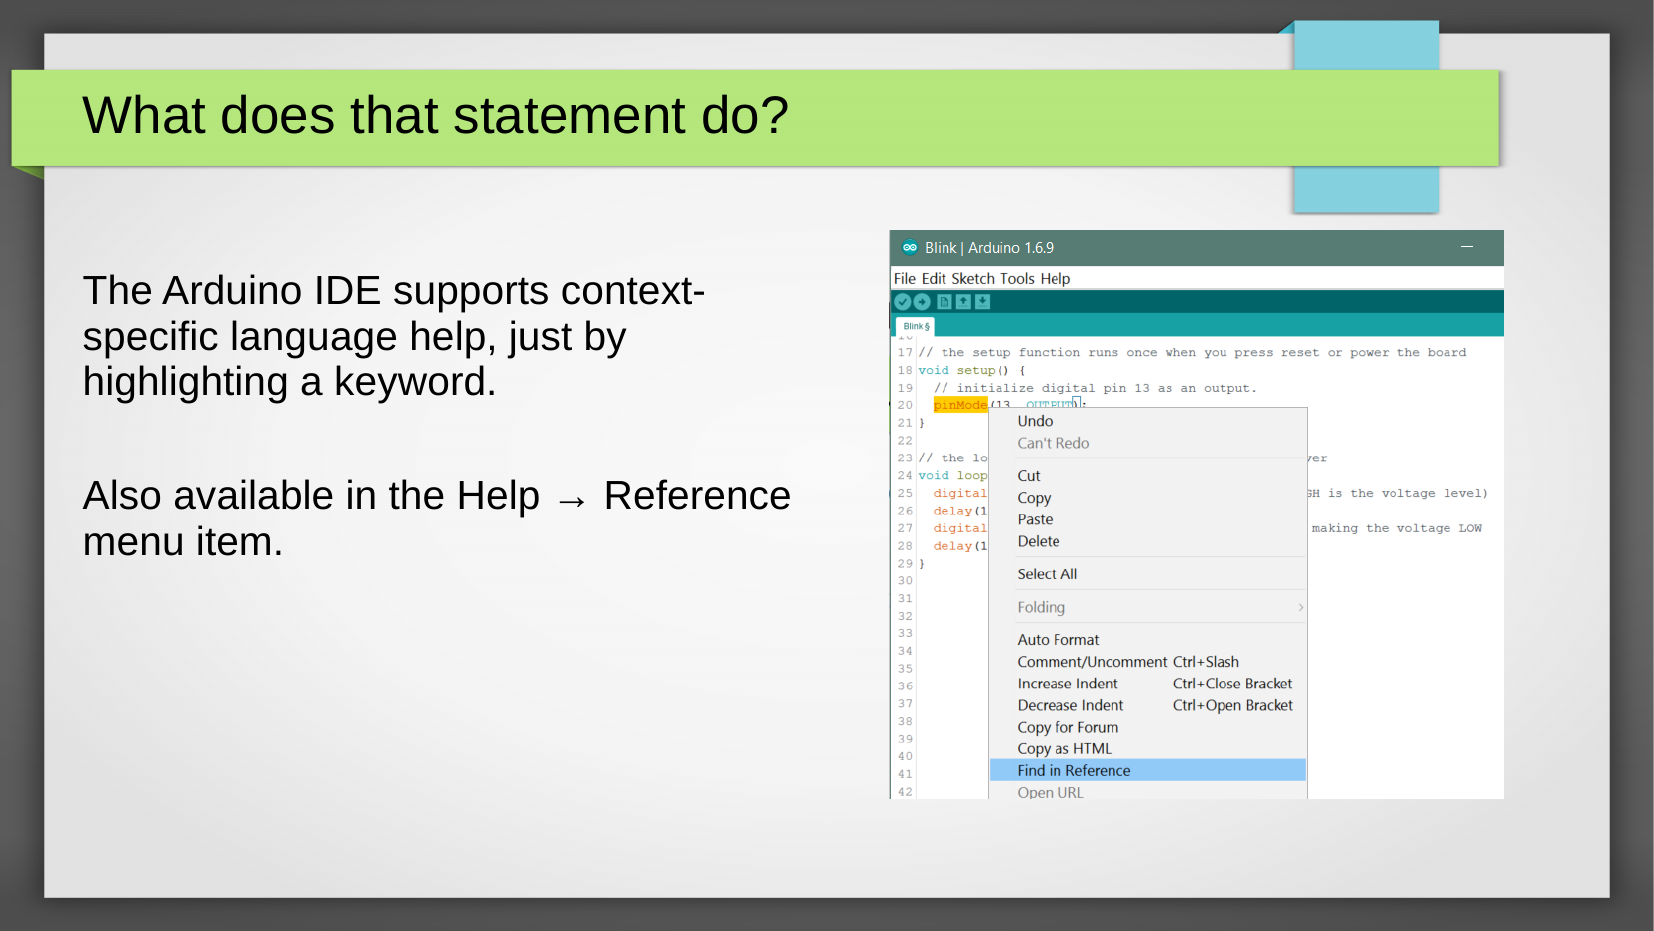

# What does that statement do?
The Arduino IDE supports context-specific language help, just by highlighting a keyword.
Also available in the Help → Reference menu item.